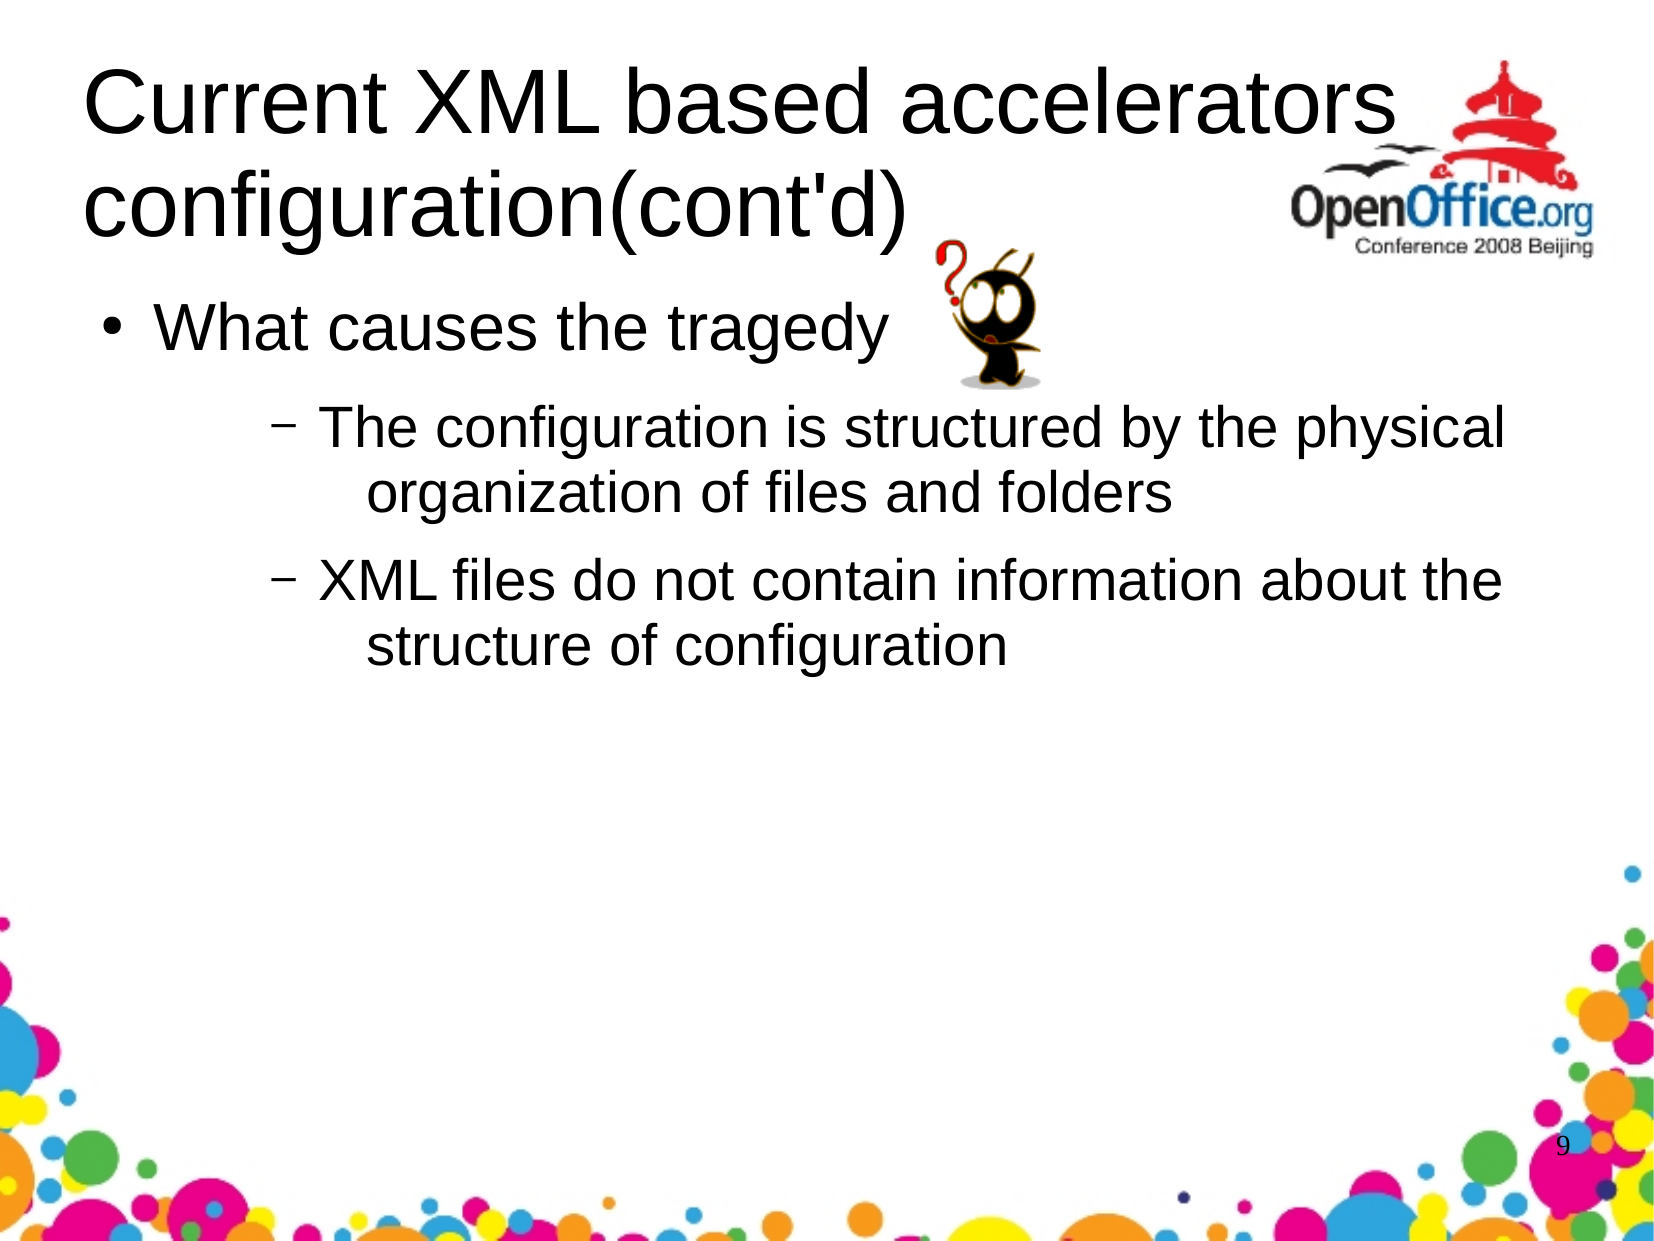

# Current XML based accelerators configuration(cont'd)
What causes the tragedy
The configuration is structured by the physical organization of files and folders
XML files do not contain information about the structure of configuration
9